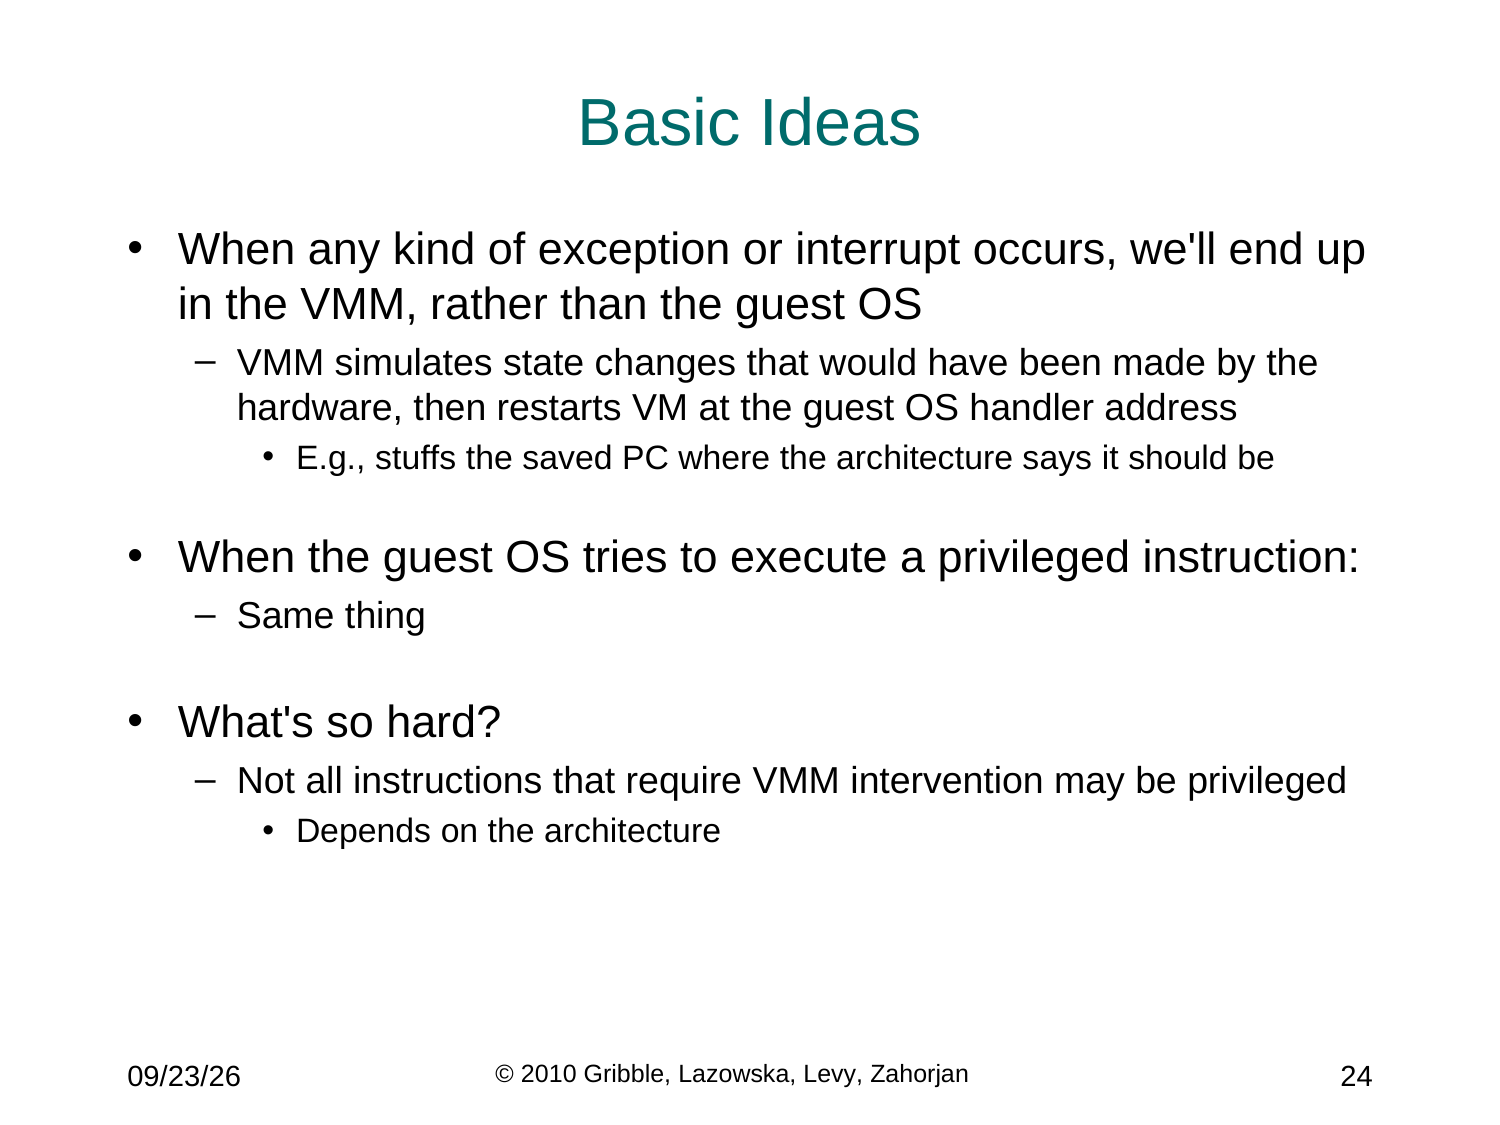

# Basic Ideas
When any kind of exception or interrupt occurs, we'll end up in the VMM, rather than the guest OS
VMM simulates state changes that would have been made by the hardware, then restarts VM at the guest OS handler address
E.g., stuffs the saved PC where the architecture says it should be
When the guest OS tries to execute a privileged instruction:
Same thing
What's so hard?
Not all instructions that require VMM intervention may be privileged
Depends on the architecture
24